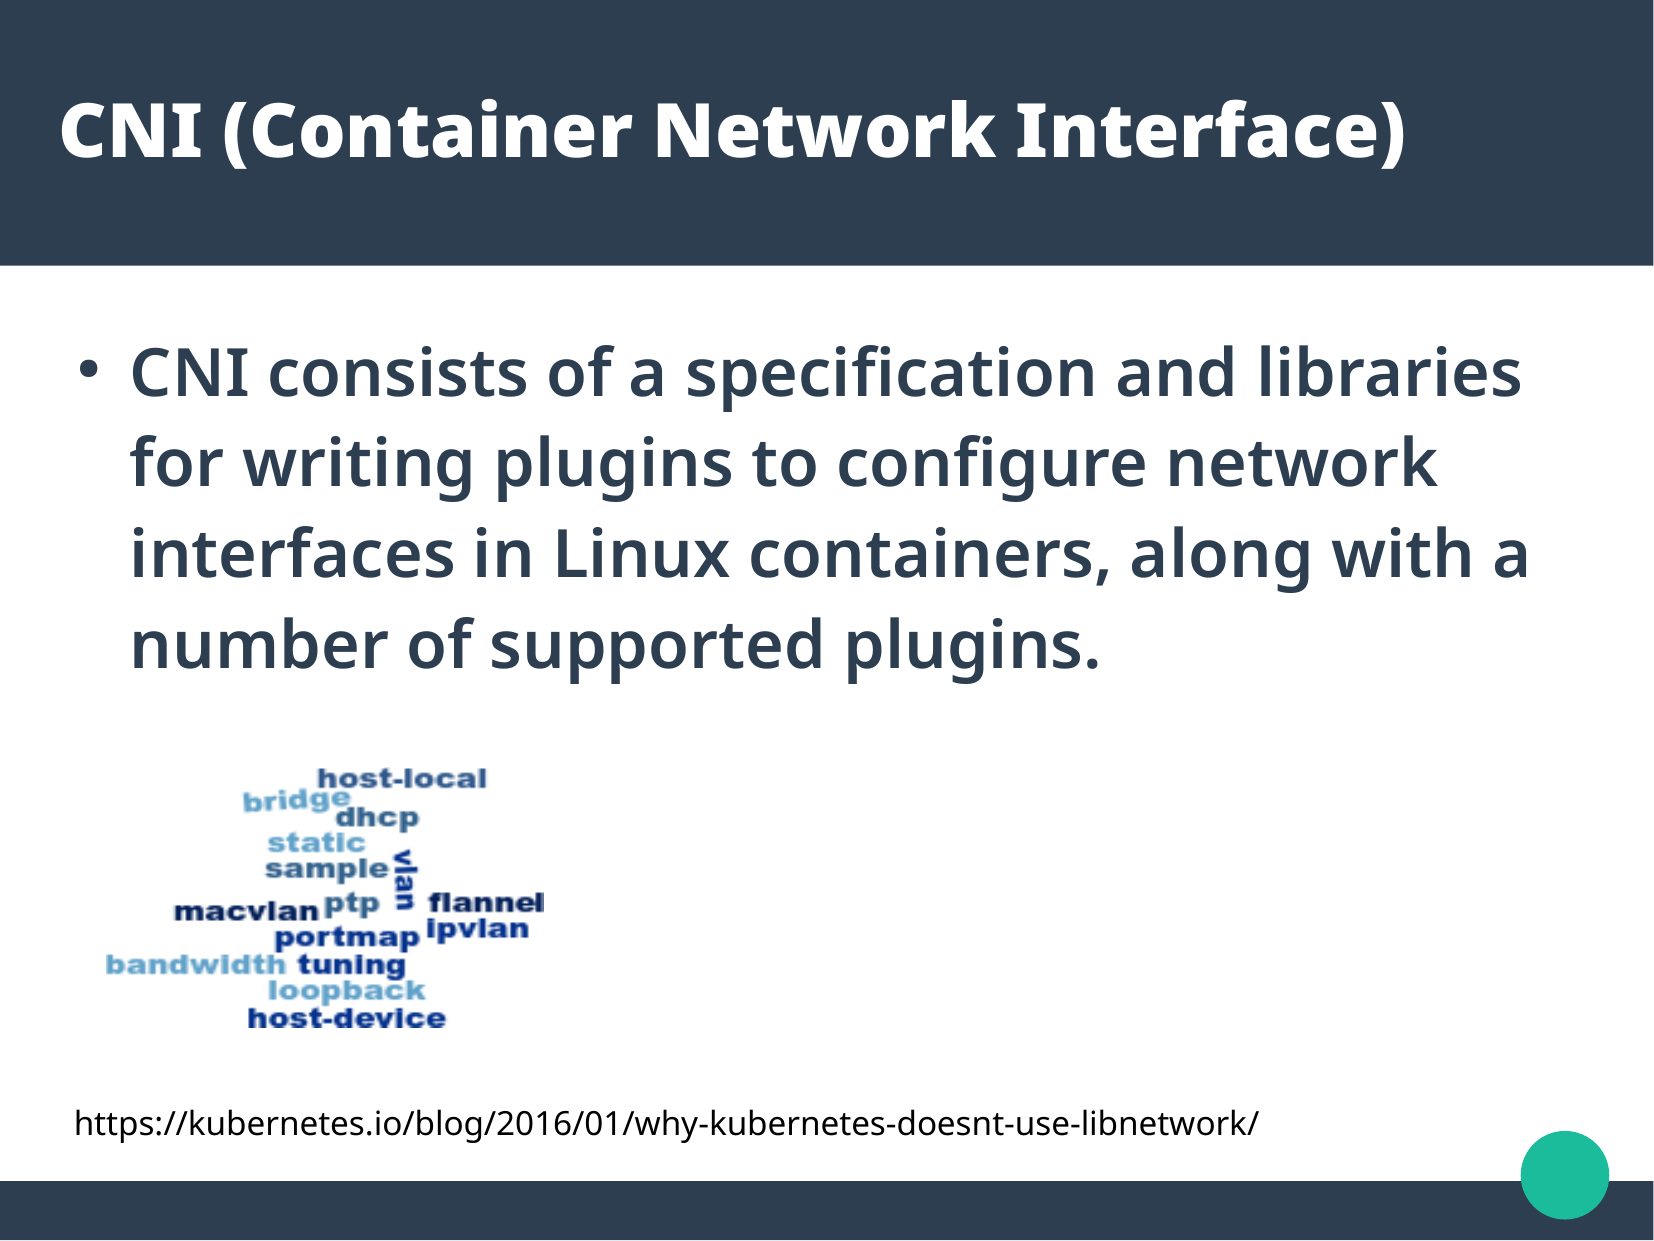

# CNI (Container Network Interface)
CNI consists of a specification and libraries for writing plugins to configure network interfaces in Linux containers, along with a number of supported plugins.
https://kubernetes.io/blog/2016/01/why-kubernetes-doesnt-use-libnetwork/